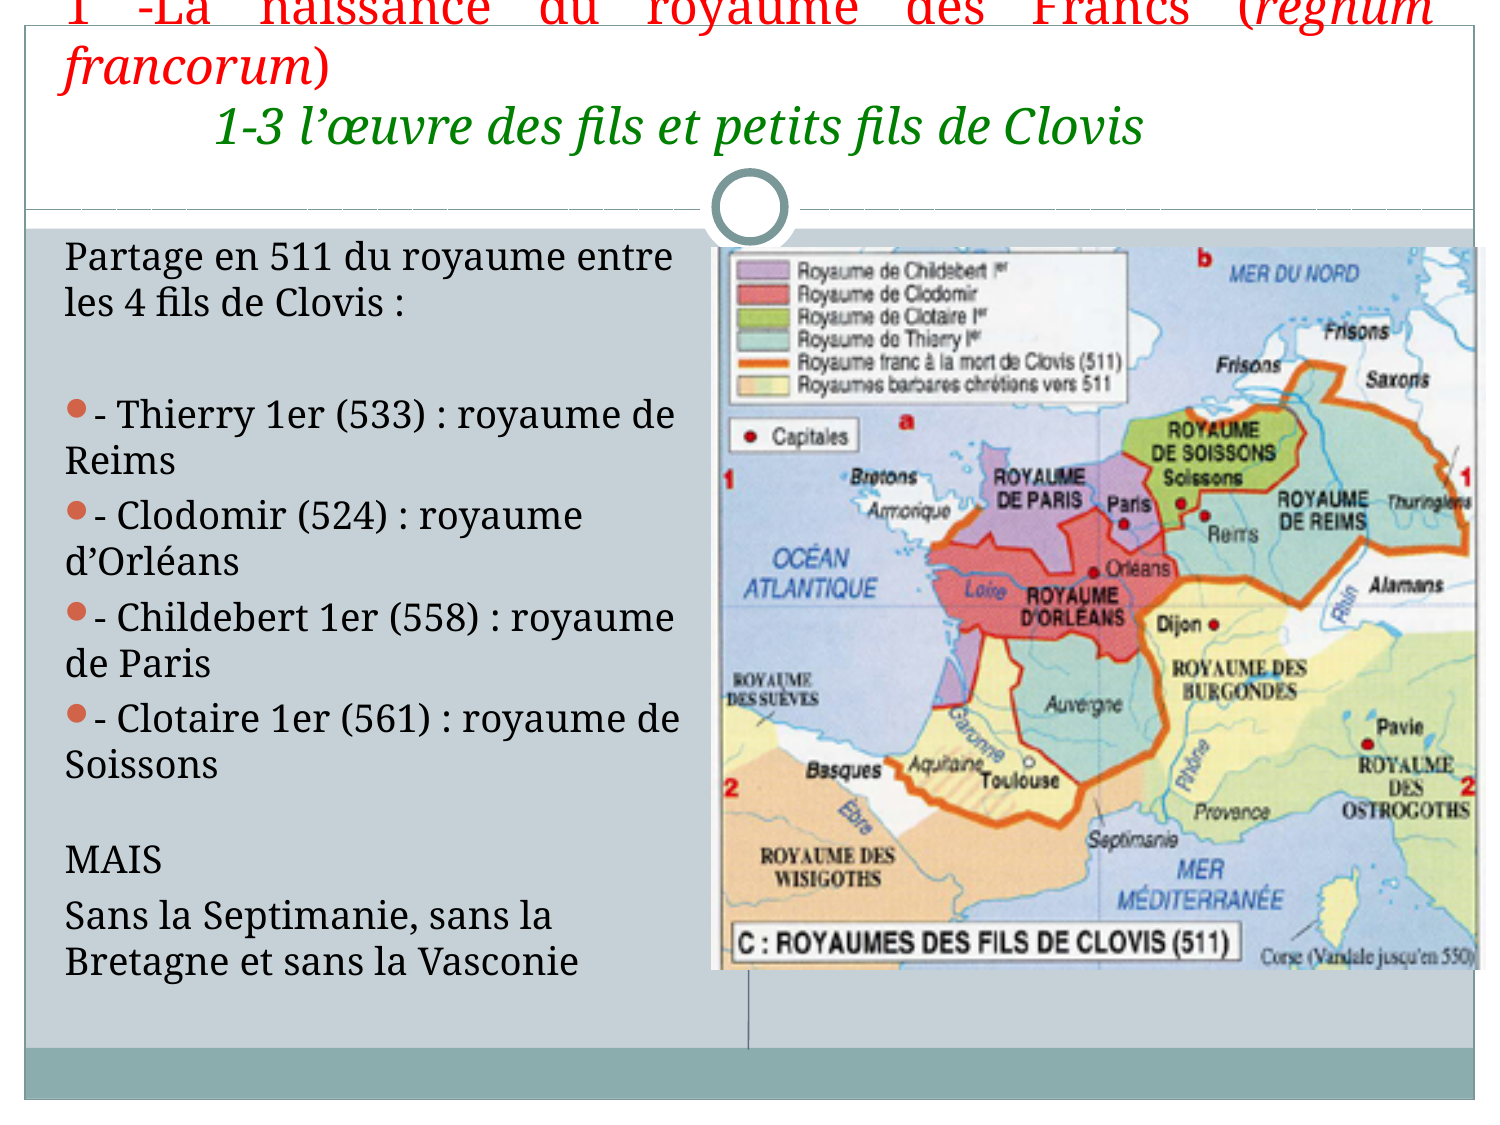

# 1 -La naissance du royaume des Francs (regnum francorum) 1-3 l’œuvre des fils et petits fils de Clovis
Partage en 511 du royaume entre les 4 fils de Clovis :
- Thierry 1er (533) : royaume de Reims
- Clodomir (524) : royaume d’Orléans
- Childebert 1er (558) : royaume de Paris
- Clotaire 1er (561) : royaume de Soissons
MAIS
Sans la Septimanie, sans la Bretagne et sans la Vasconie